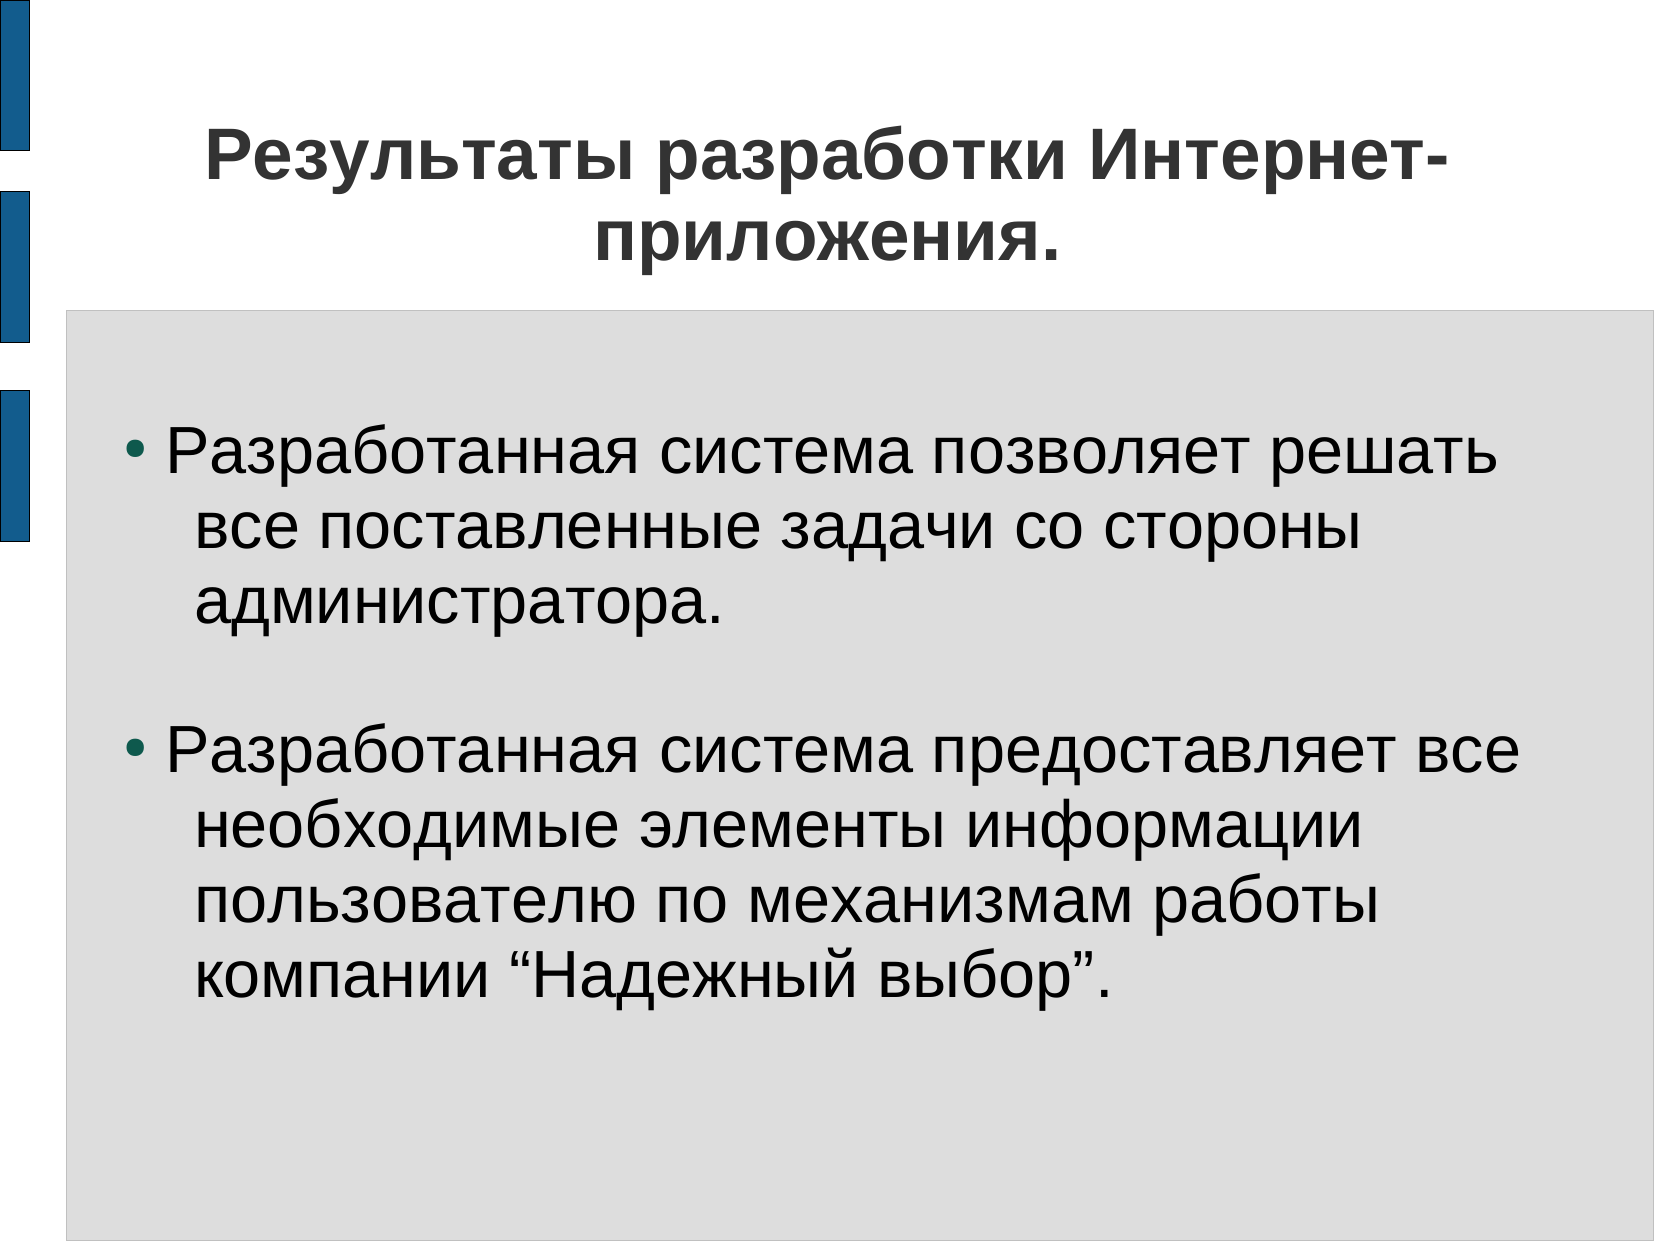

# Результаты разработки Интернет-приложения.
 Разработанная система позволяет решать все поставленные задачи со стороны администратора.
 Разработанная система предоставляет все необходимые элементы информации пользователю по механизмам работы компании “Надежный выбор”.